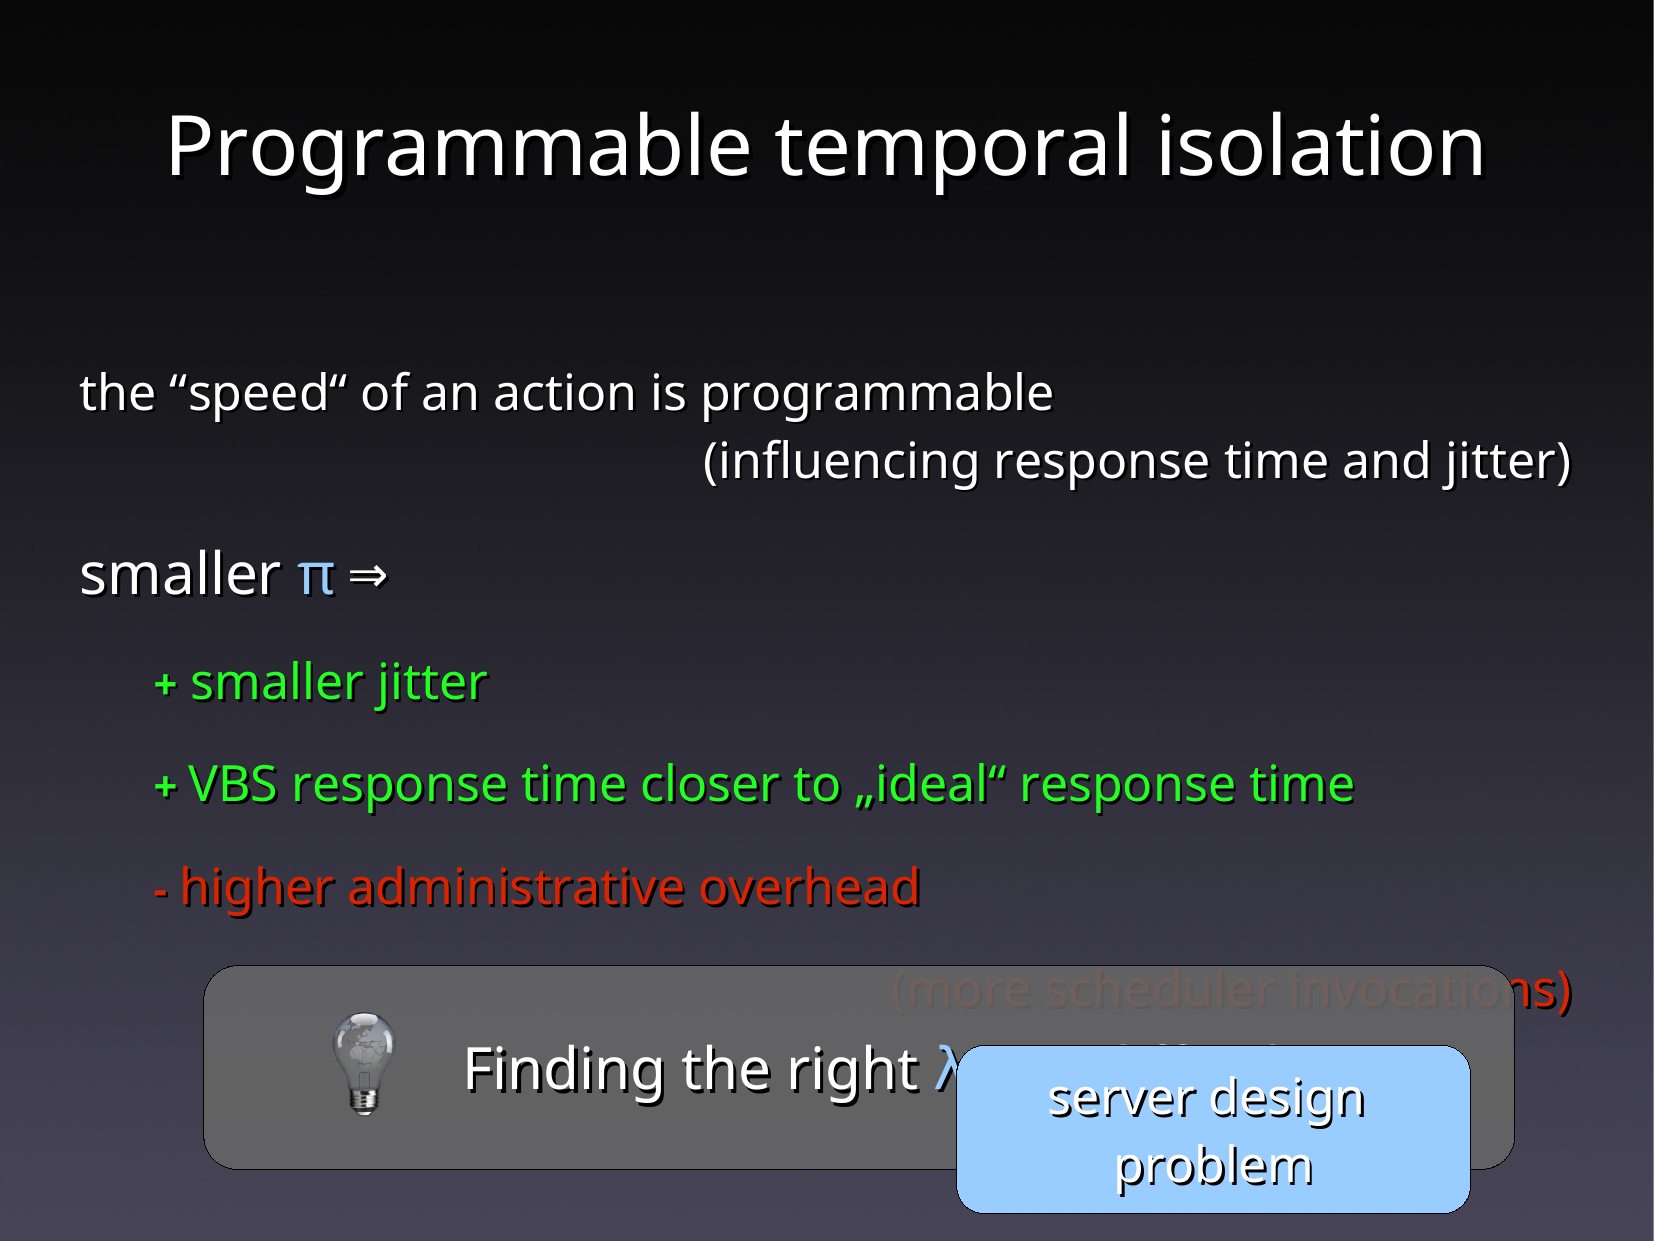

# Programmable temporal isolation
the “speed“ of an action is programmable
(influencing response time and jitter)
smaller π ⇒
	+ smaller jitter
	+ VBS response time closer to „ideal“ response time
	- higher administrative overhead
(more scheduler invocations)
 Finding the right λ,π is difficult.
server design
problem